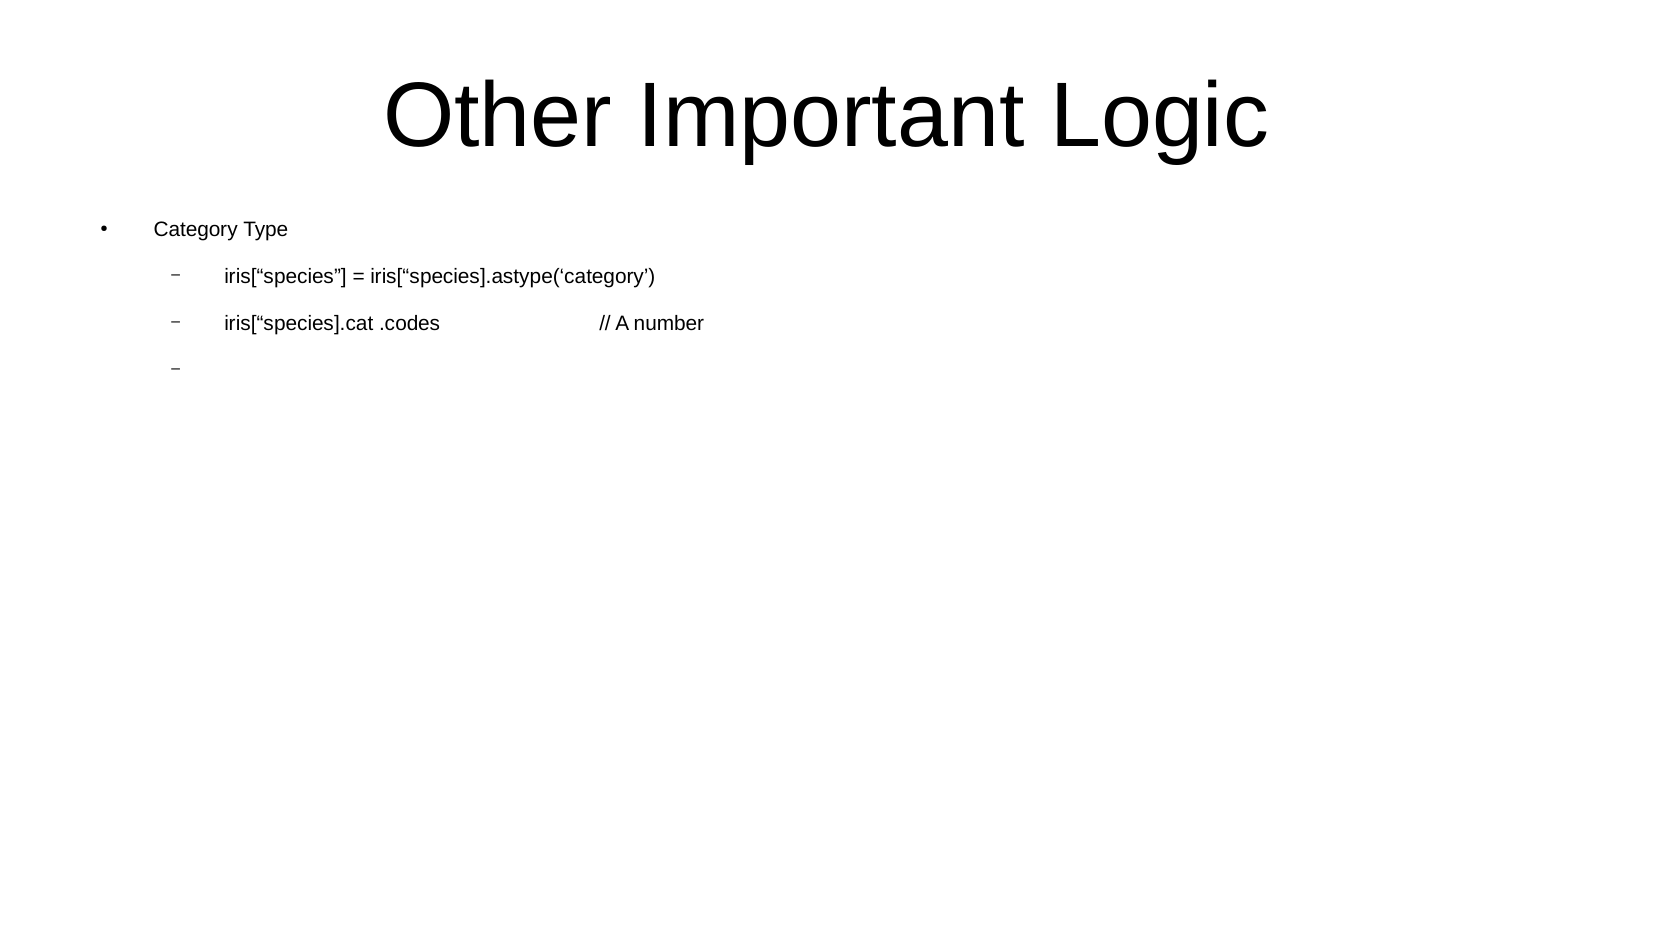

# Other Important Logic
Category Type
iris[“species”] = iris[“species].astype(‘category’)
iris[“species].cat .codes 		// A number